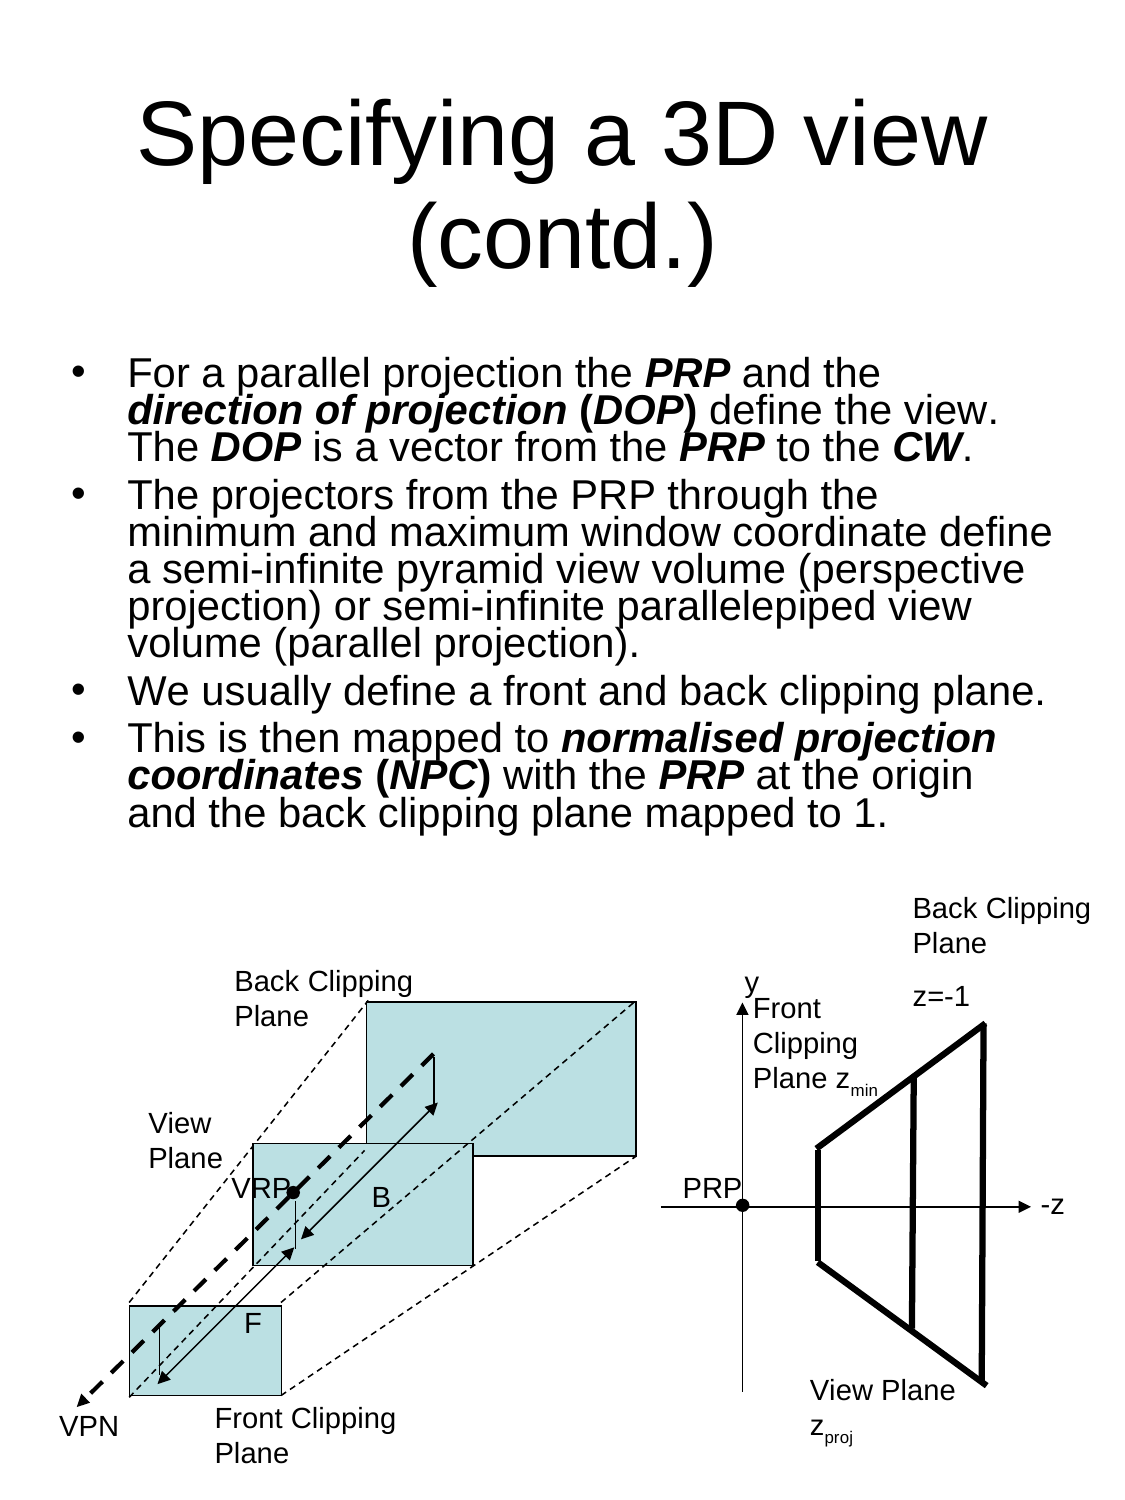

# Specifying a 3D view (contd.)
For a parallel projection the PRP and the direction of projection (DOP) define the view. The DOP is a vector from the PRP to the CW.
The projectors from the PRP through the minimum and maximum window coordinate define a semi-infinite pyramid view volume (perspective projection) or semi-infinite parallelepiped view volume (parallel projection).
We usually define a front and back clipping plane.
This is then mapped to normalised projection coordinates (NPC) with the PRP at the origin and the back clipping plane mapped to 1.
Back Clipping Plane
z=-1
Back Clipping Plane
y
Front Clipping Plane zmin
View Plane
PRP
VRP
B
-z
F
View Plane zproj
Front Clipping Plane
VPN